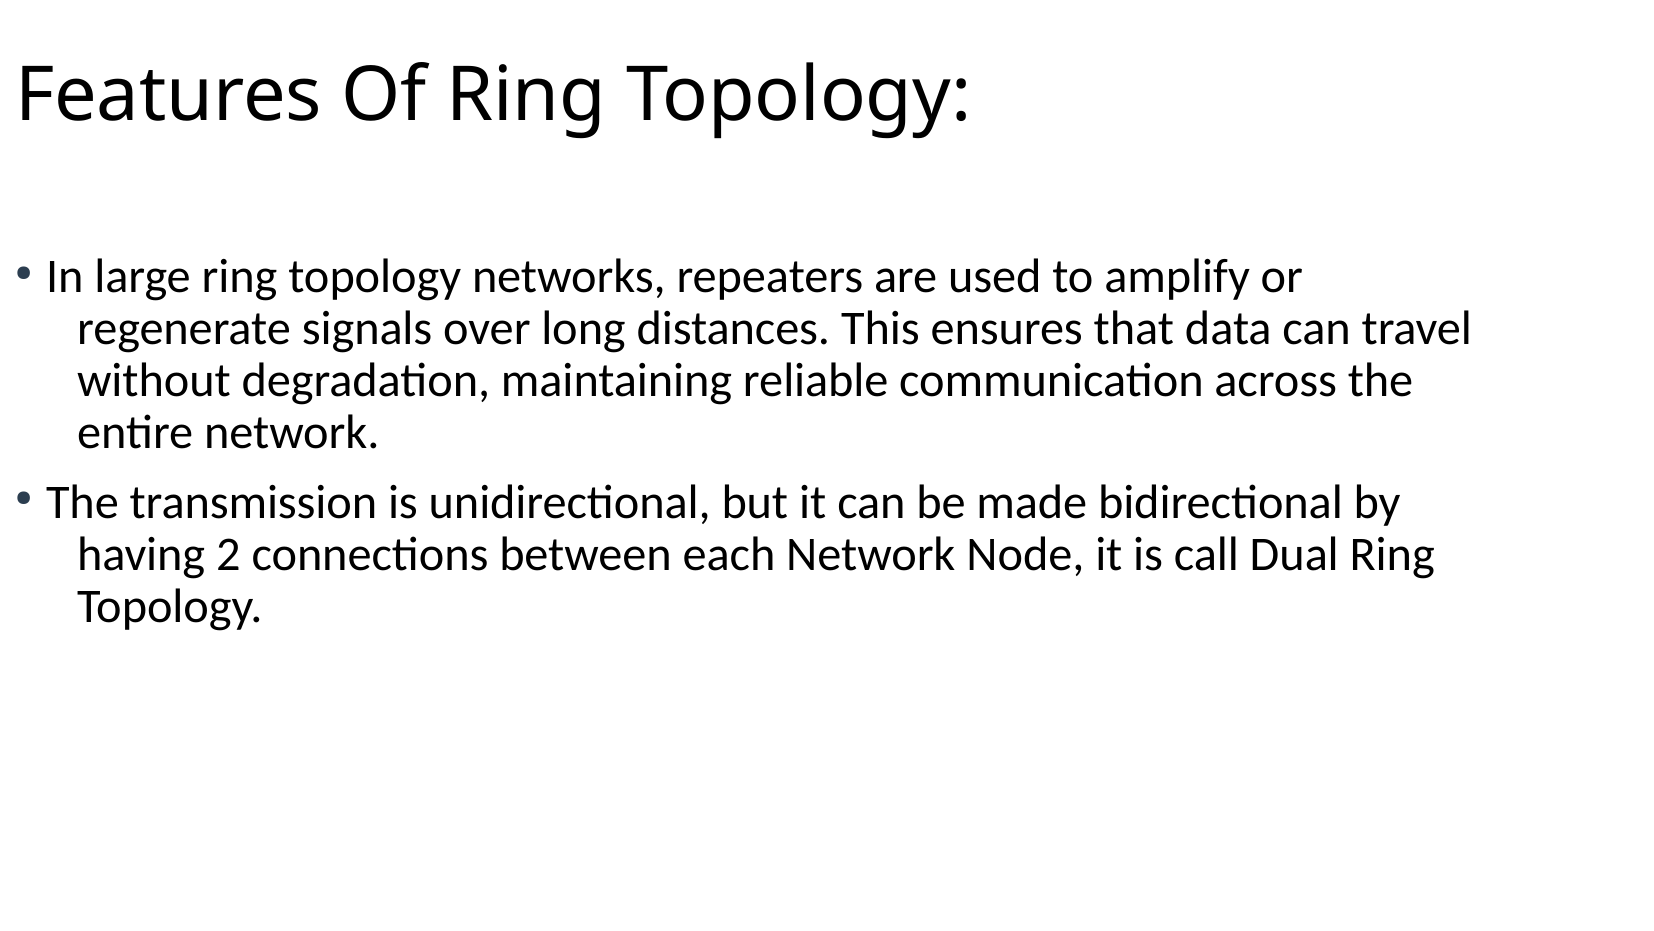

# Features Of Ring Topology:
In large ring topology networks, repeaters are used to amplify or regenerate signals over long distances. This ensures that data can travel without degradation, maintaining reliable communication across the entire network.
The transmission is unidirectional, but it can be made bidirectional by having 2 connections between each Network Node, it is call Dual Ring Topology.